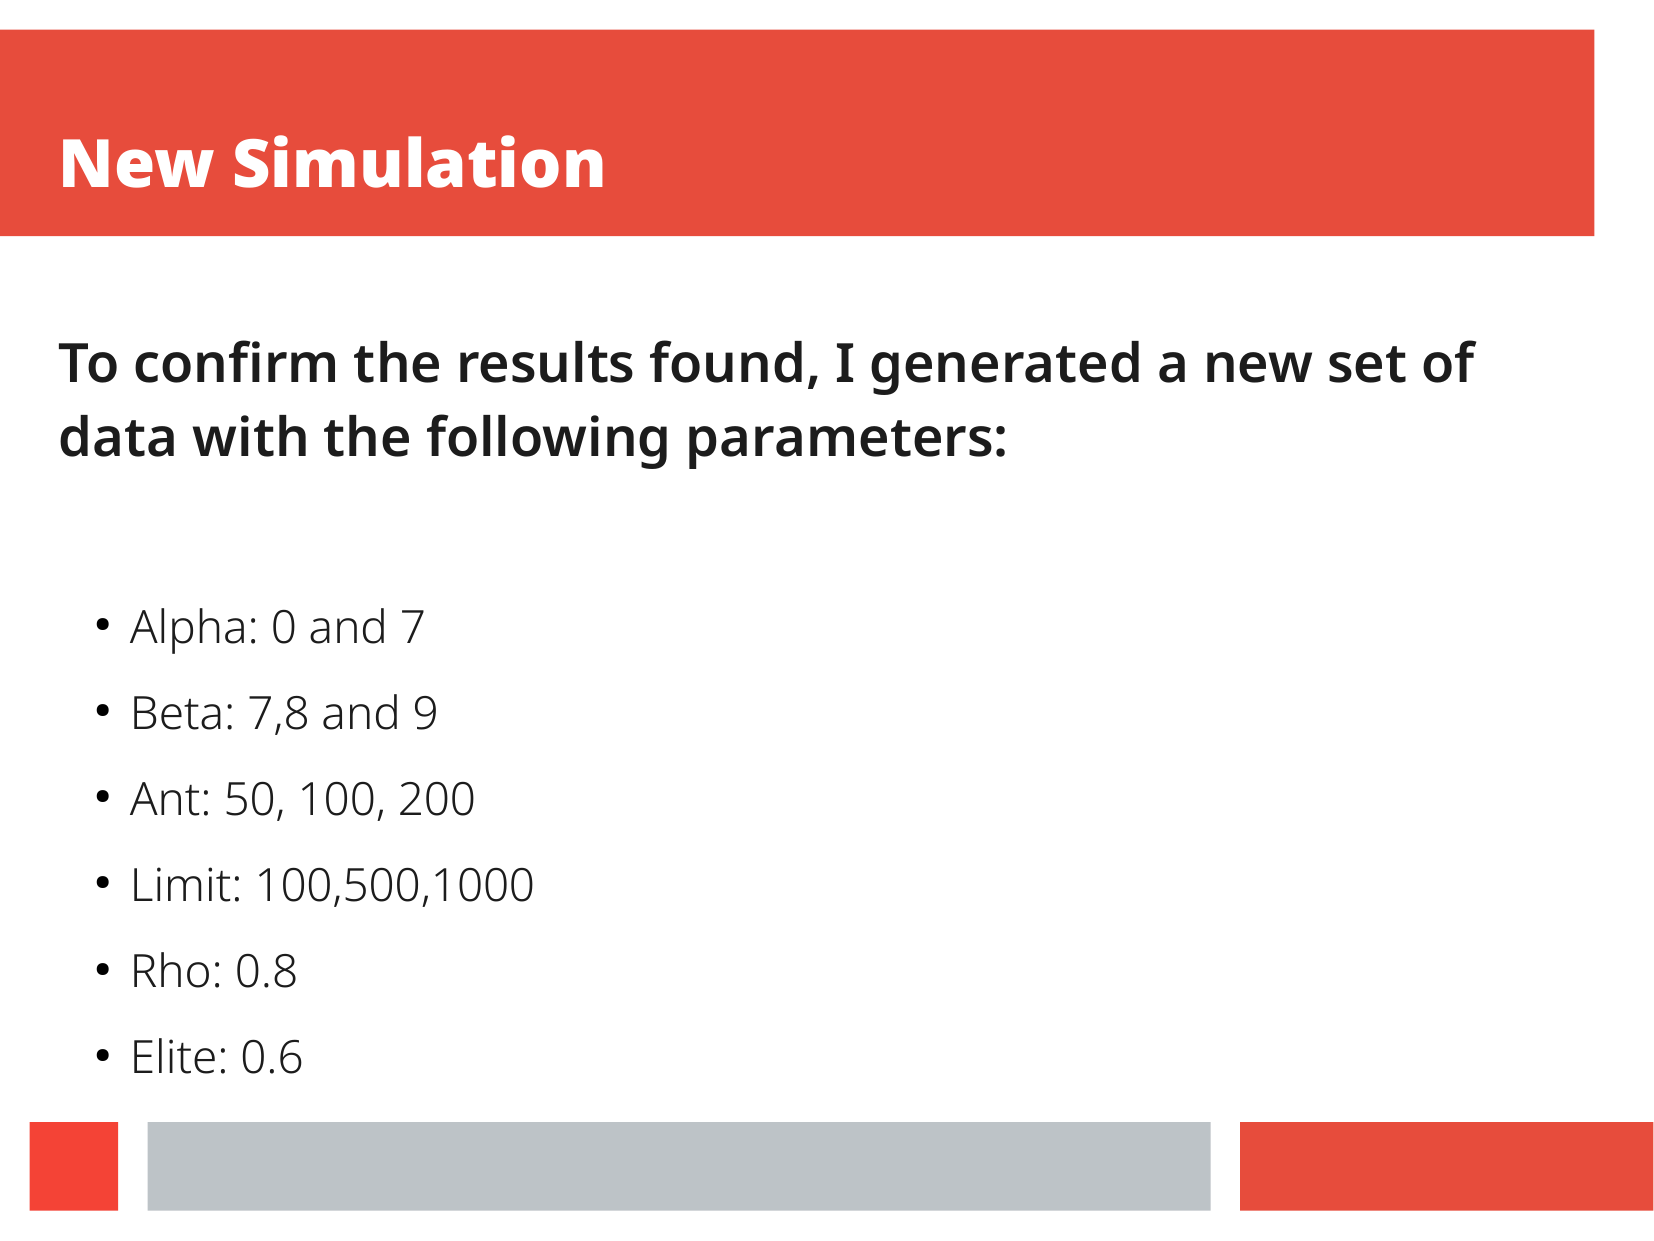

# New Simulation
To confirm the results found, I generated a new set of data with the following parameters:
Alpha: 0 and 7
Beta: 7,8 and 9
Ant: 50, 100, 200
Limit: 100,500,1000
Rho: 0.8
Elite: 0.6